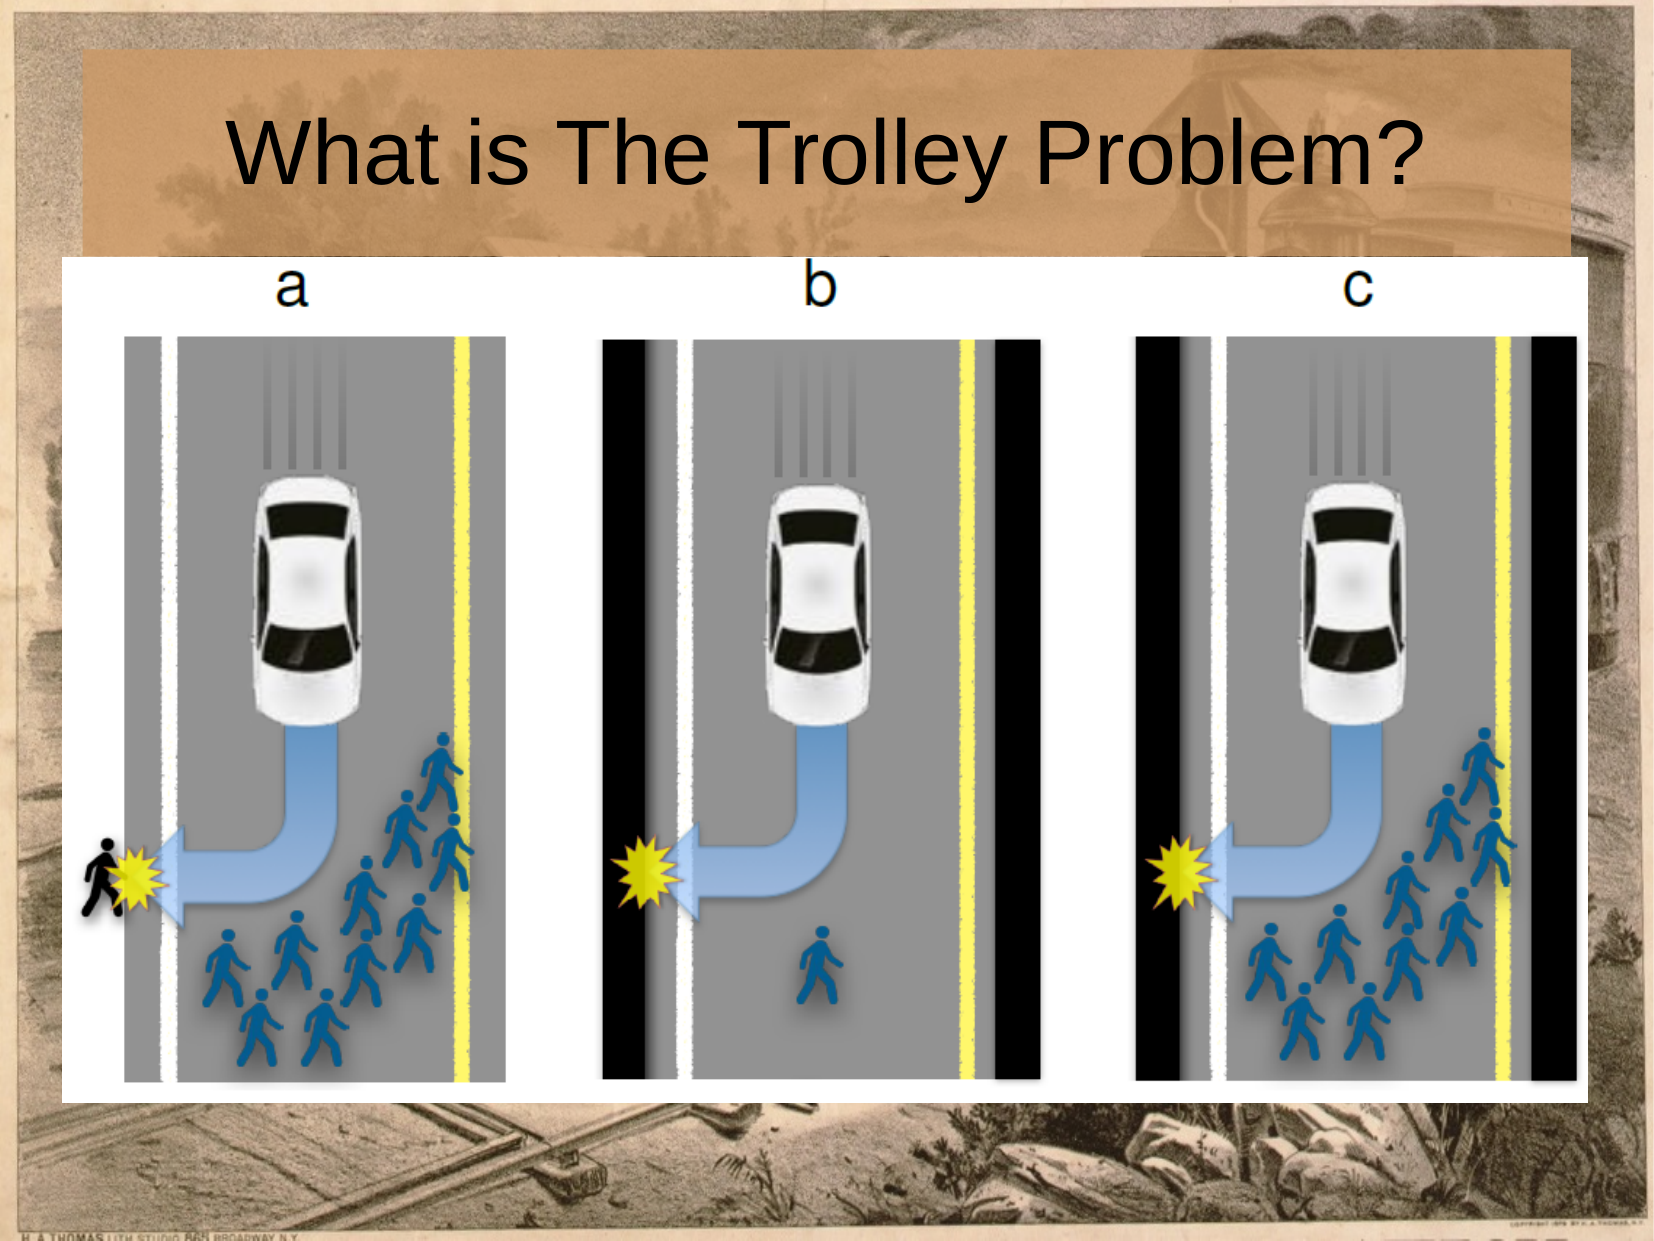

What is The Trolley Problem?
# “Under the Gaslight” by Augustin Daly was an early example of person tied to track trope.
Thought experiment in ethics and morality originally by Phillippa Foot (1967).
Several subtle variations have been proposed to tease out the issues involved.